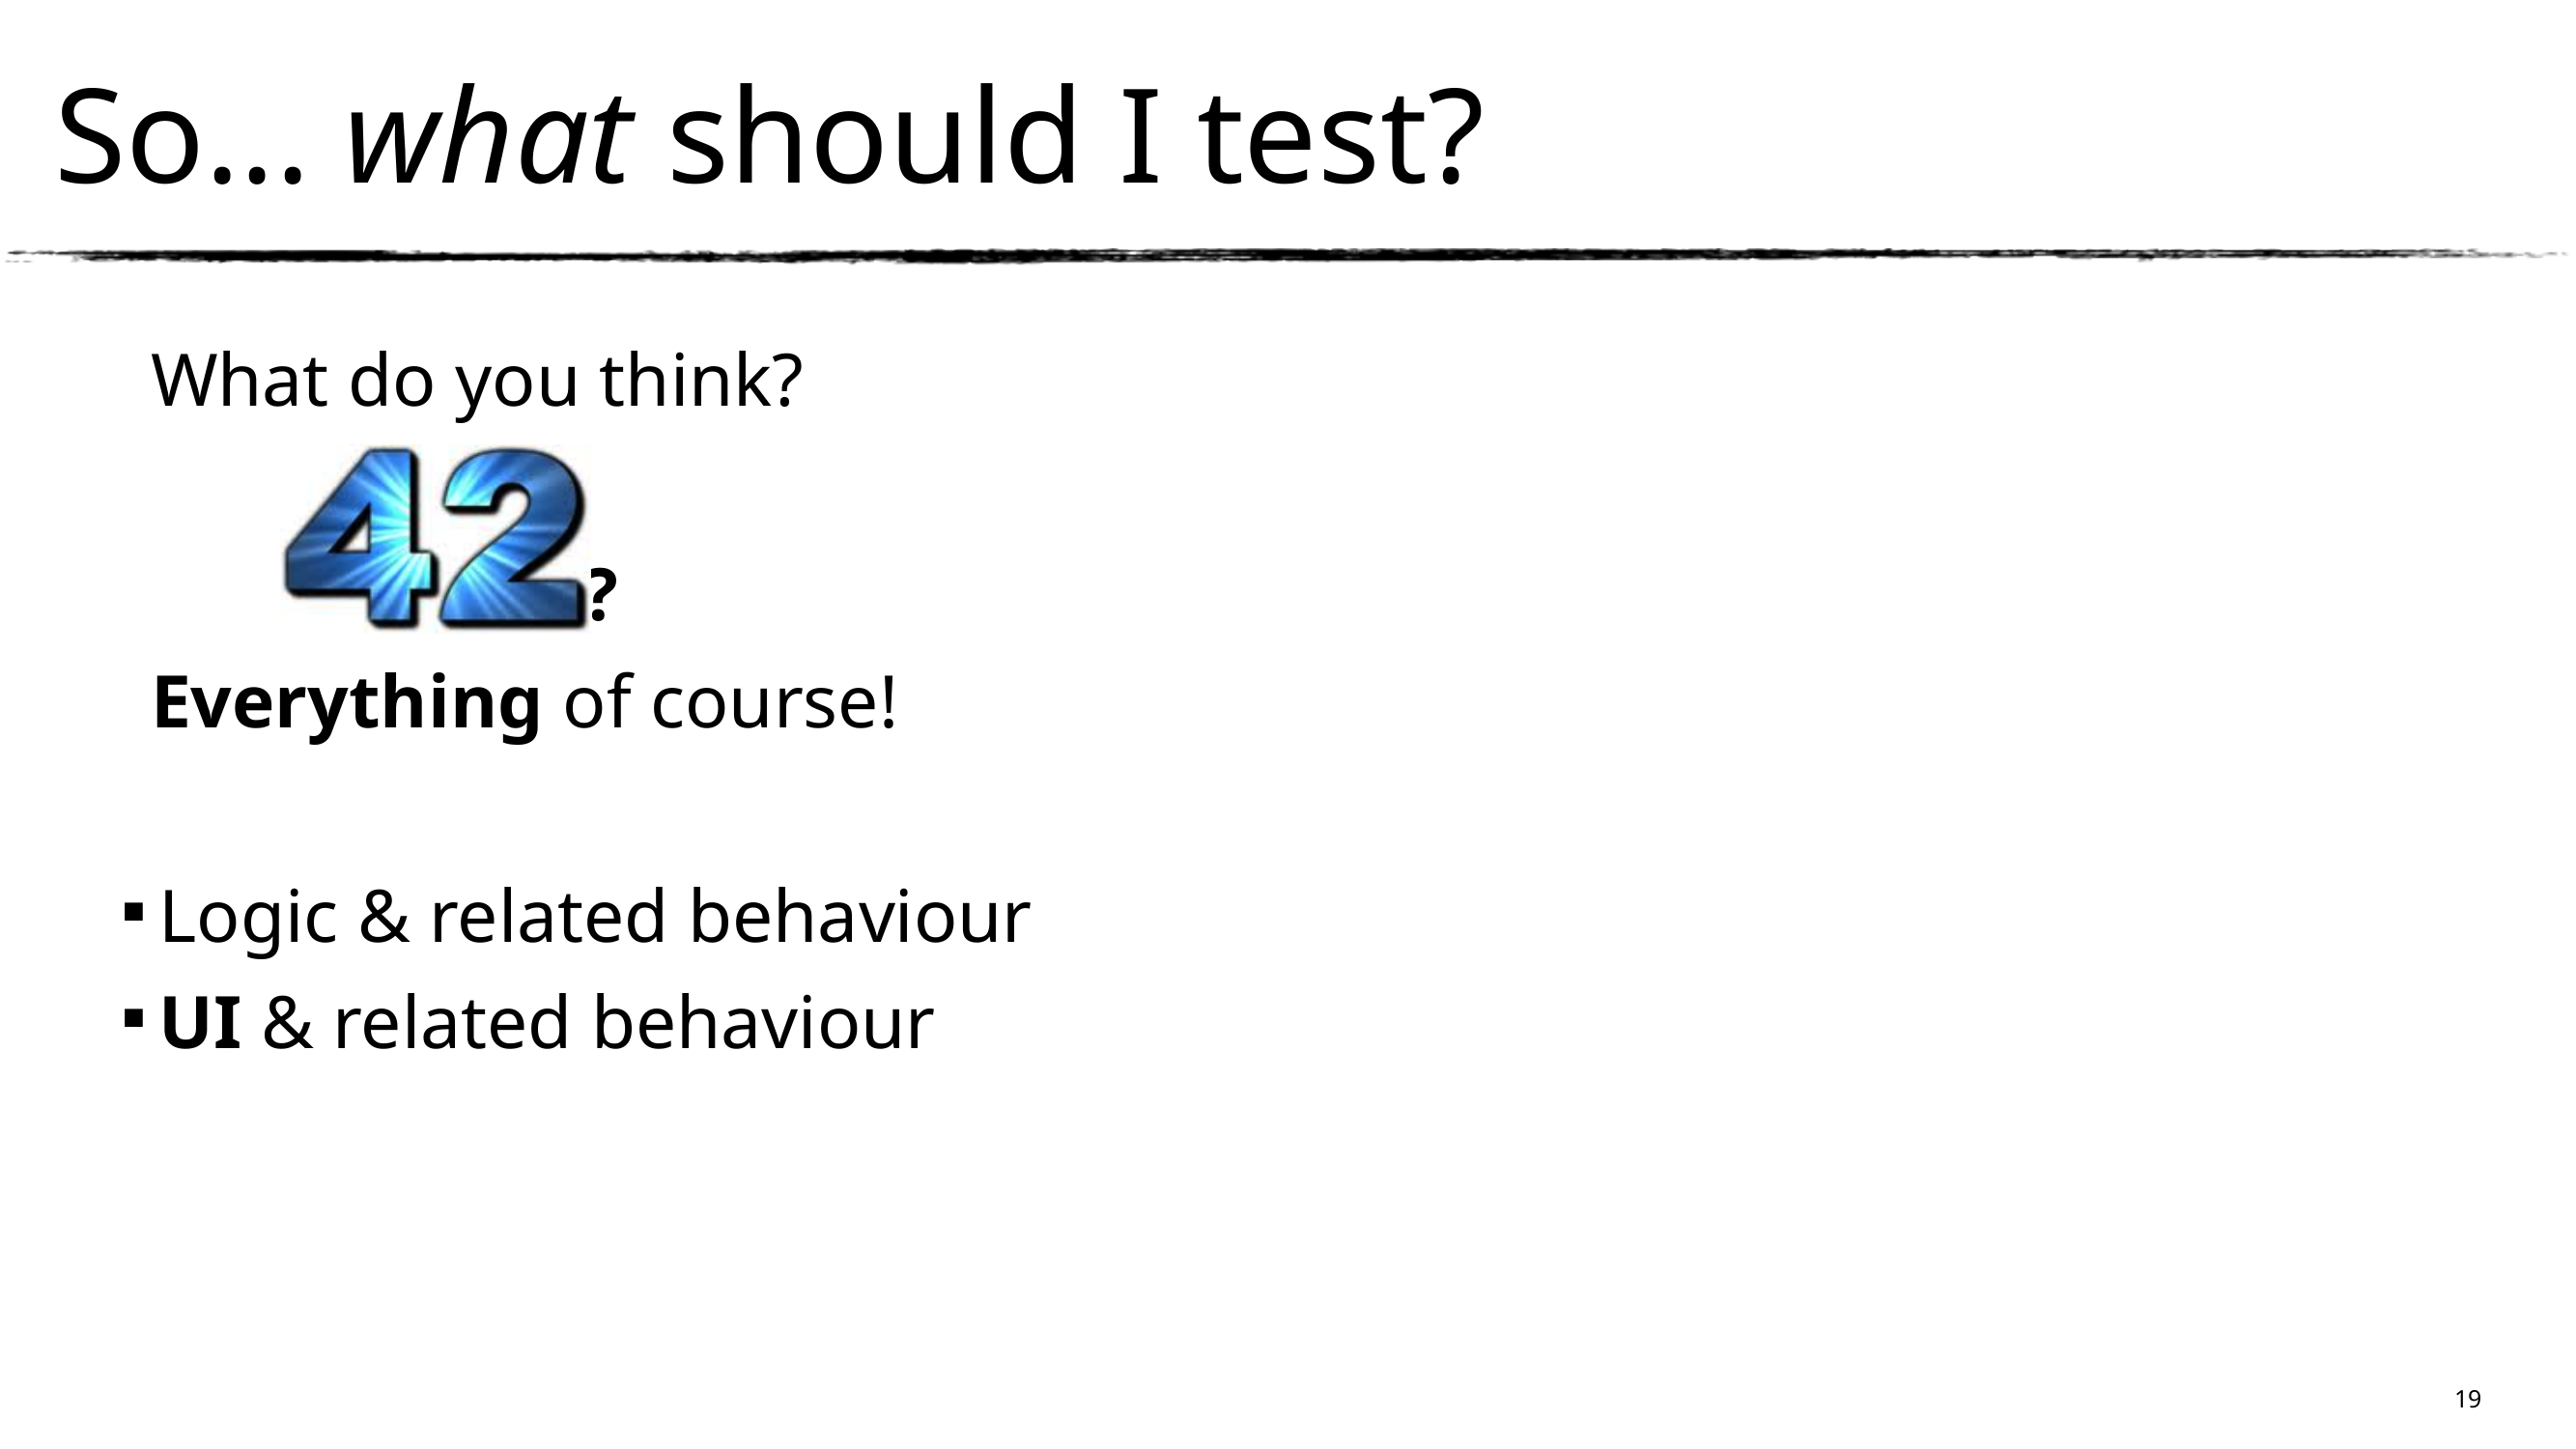

So... what should I test?
What do you think?
 ?
Everything of course!
Logic & related behaviour
UI & related behaviour